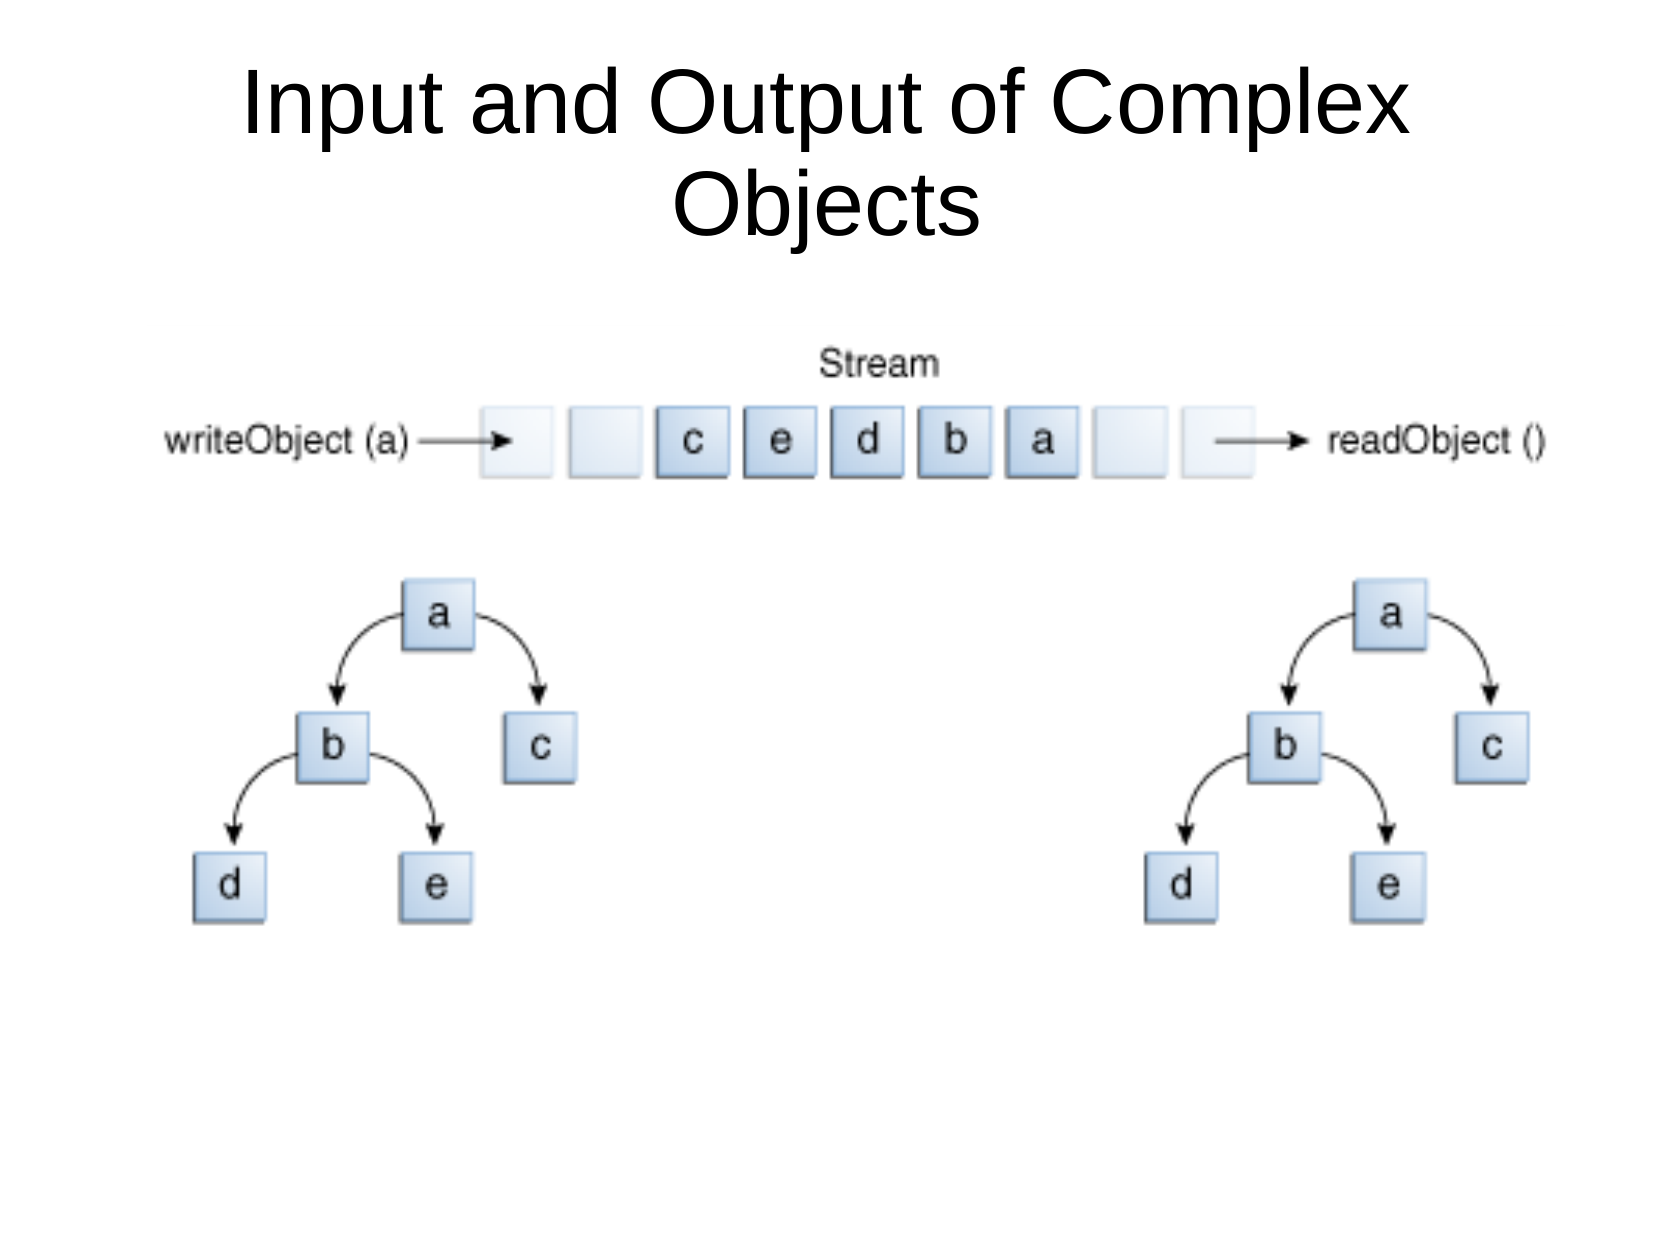

# Input and Output of Complex Objects